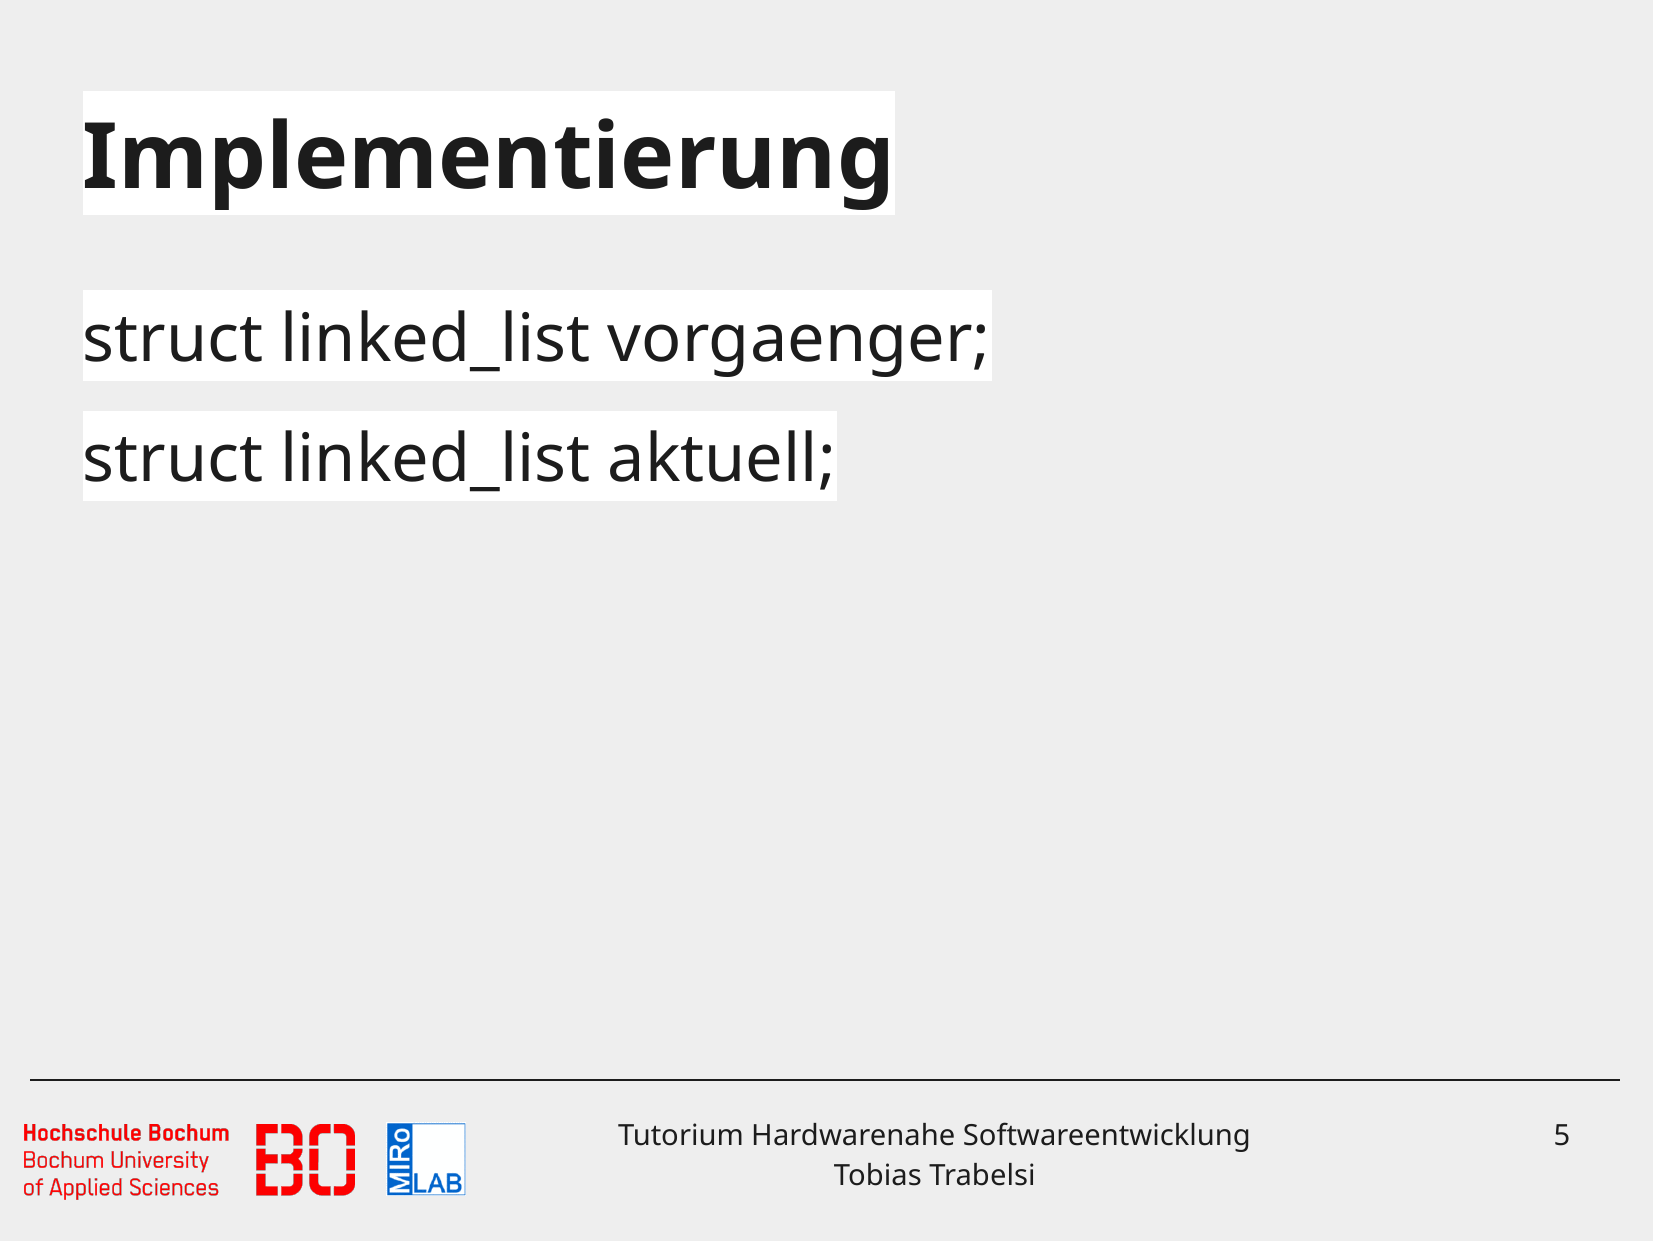

# Implementierung
struct linked_list vorgaenger;
struct linked_list aktuell;
Vanessa Böhrk - Tutorium Hardwarenahe Softwareentwicklung
5